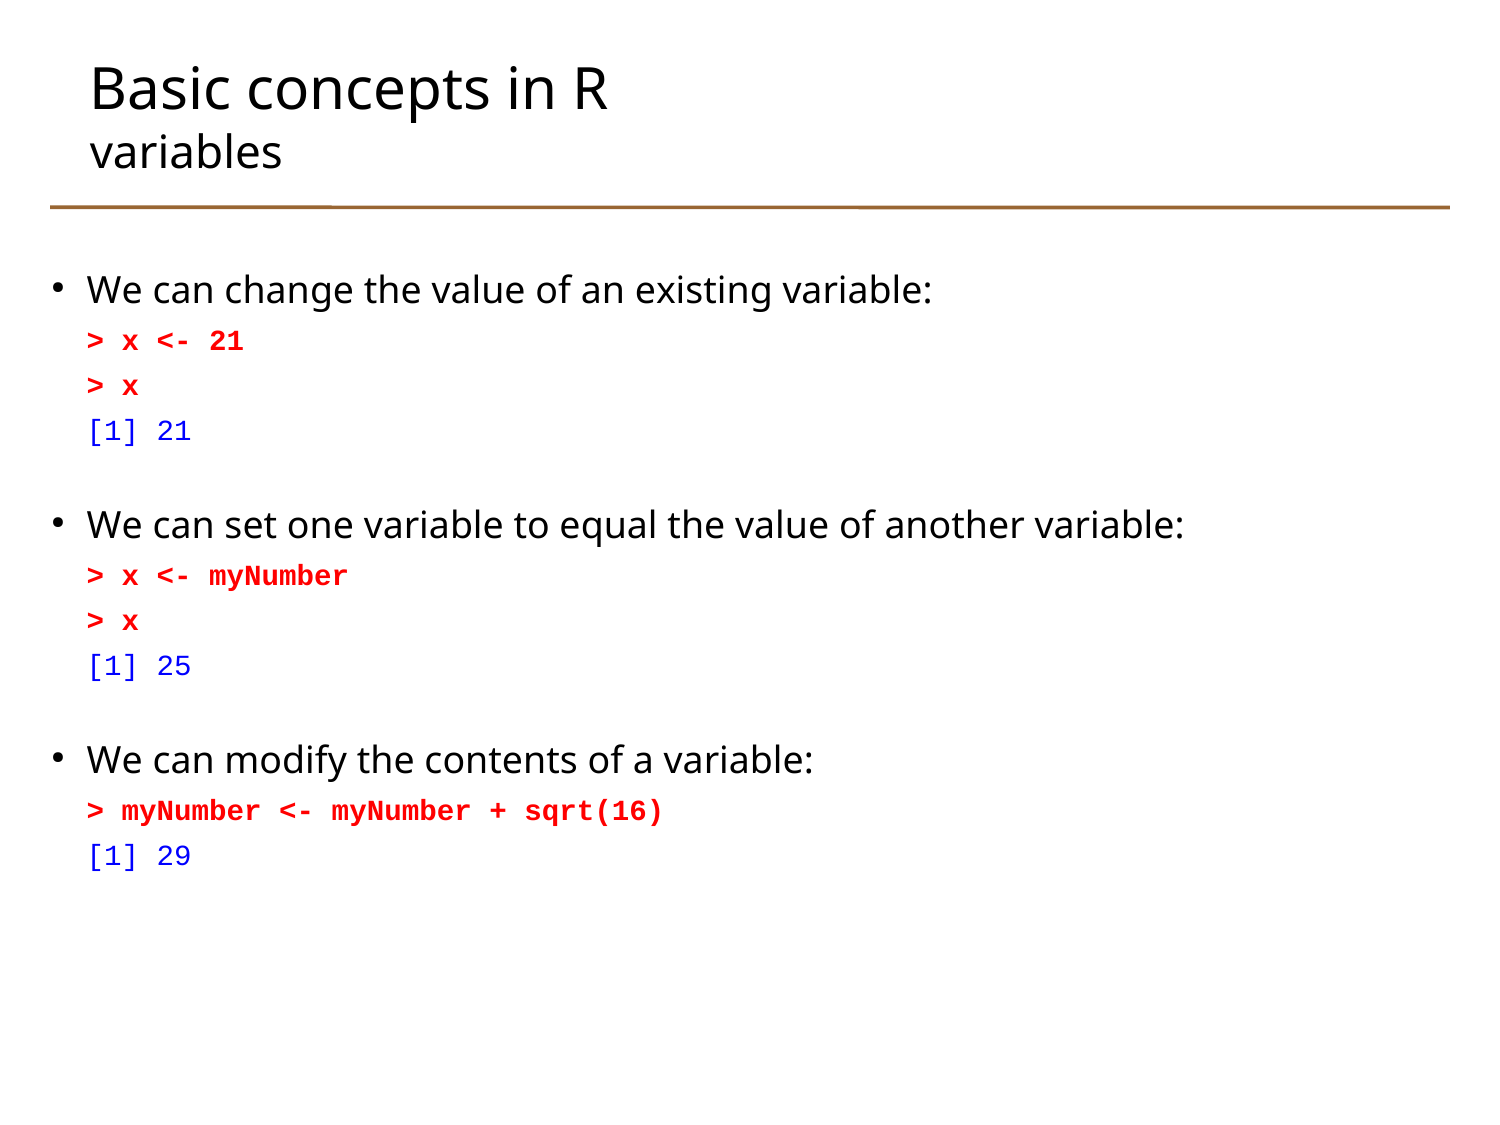

# Basic concepts in R variables
We can change the value of an existing variable:
> x <- 21
> x
[1] 21
We can set one variable to equal the value of another variable:
> x <- myNumber
> x
[1] 25
We can modify the contents of a variable:
> myNumber <- myNumber + sqrt(16)
[1] 29